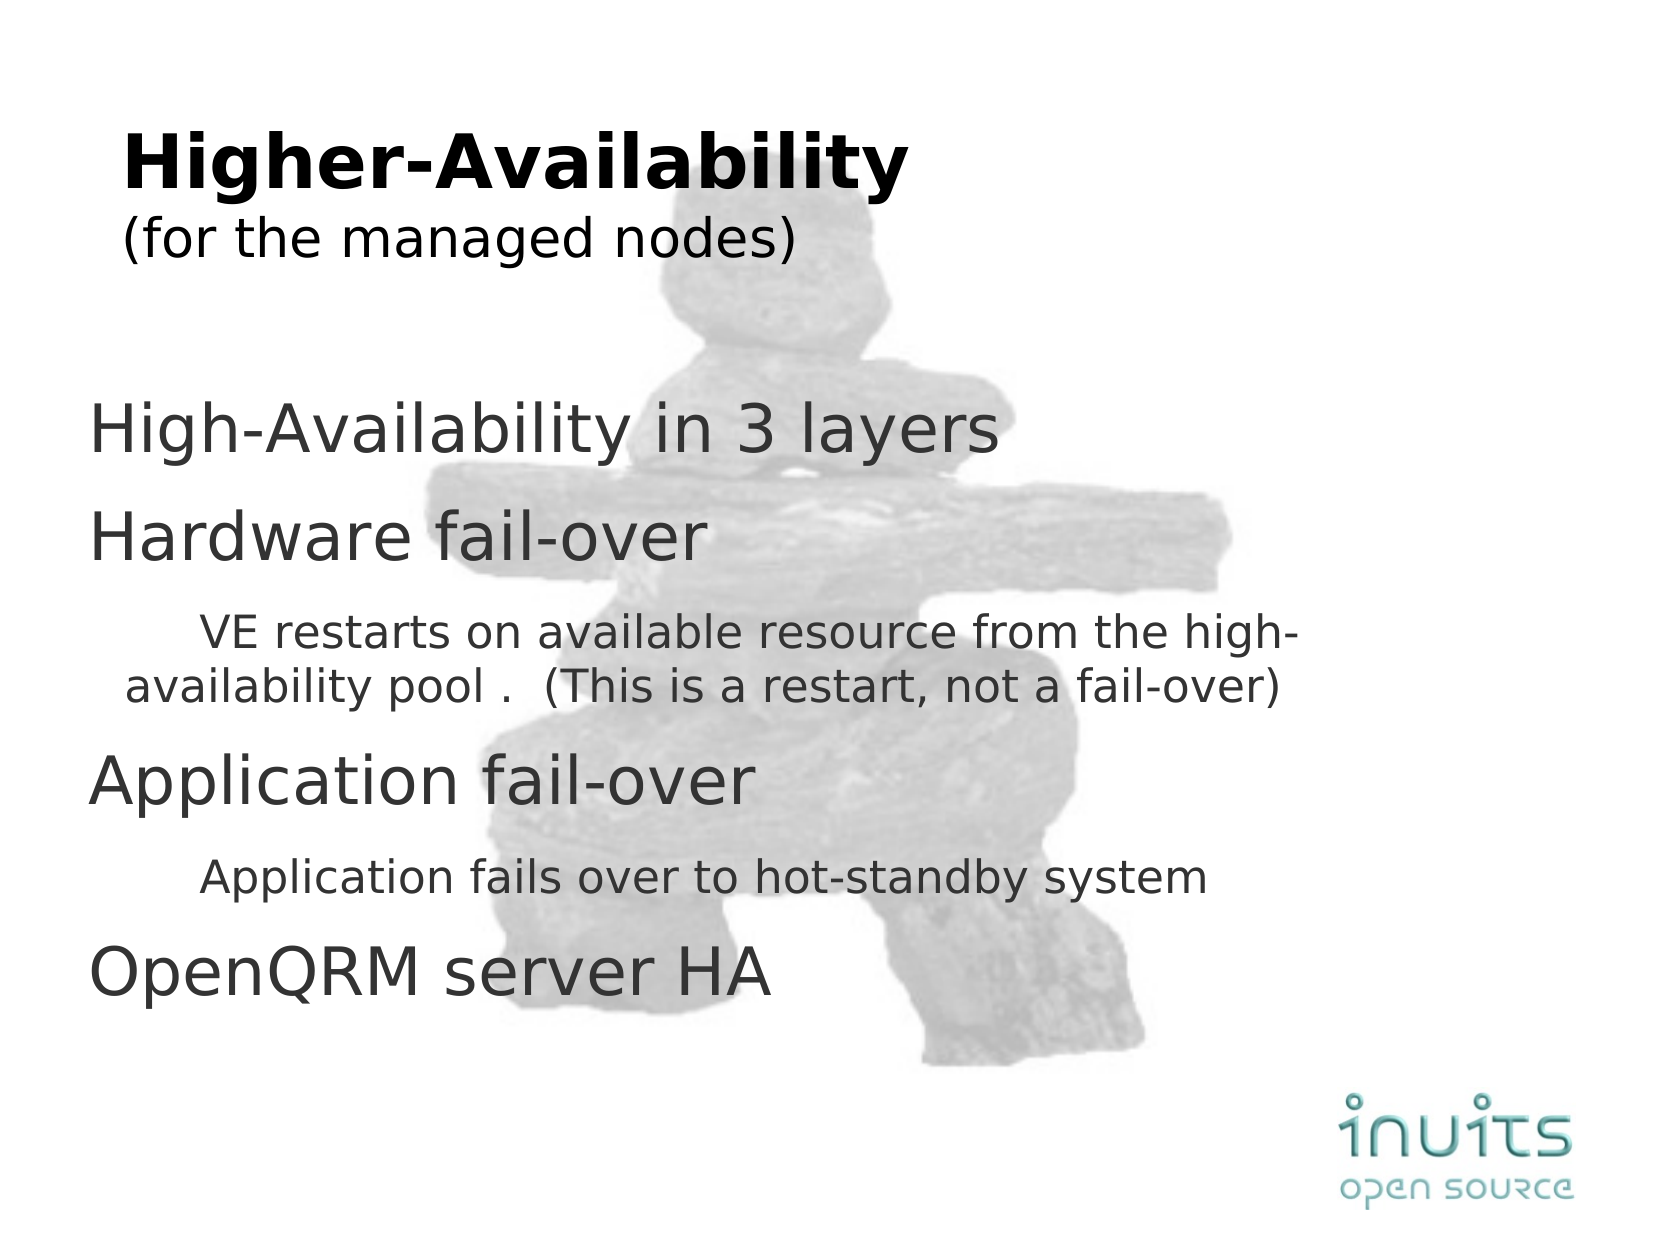

# Higher-Availability (for the managed nodes)
High-Availability in 3 layers
Hardware fail-over
 	VE restarts on available resource from the high-				availability pool . (This is a restart, not a fail-over)
Application fail-over
 	Application fails over to hot-standby system
OpenQRM server HA